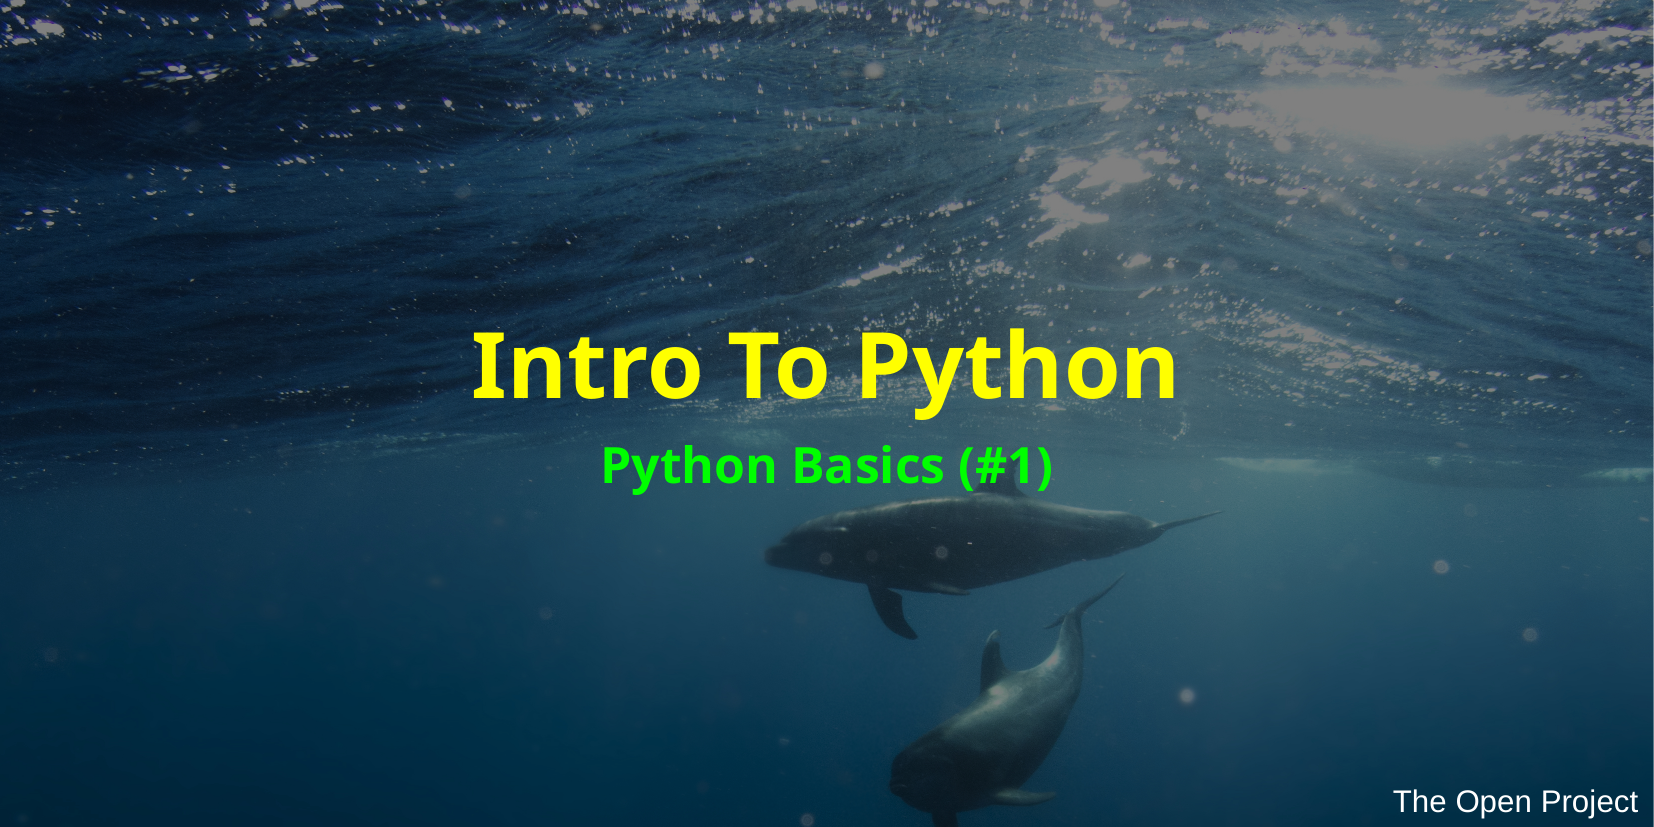

# Intro To Python
Python Basics (#1)
The Open Project